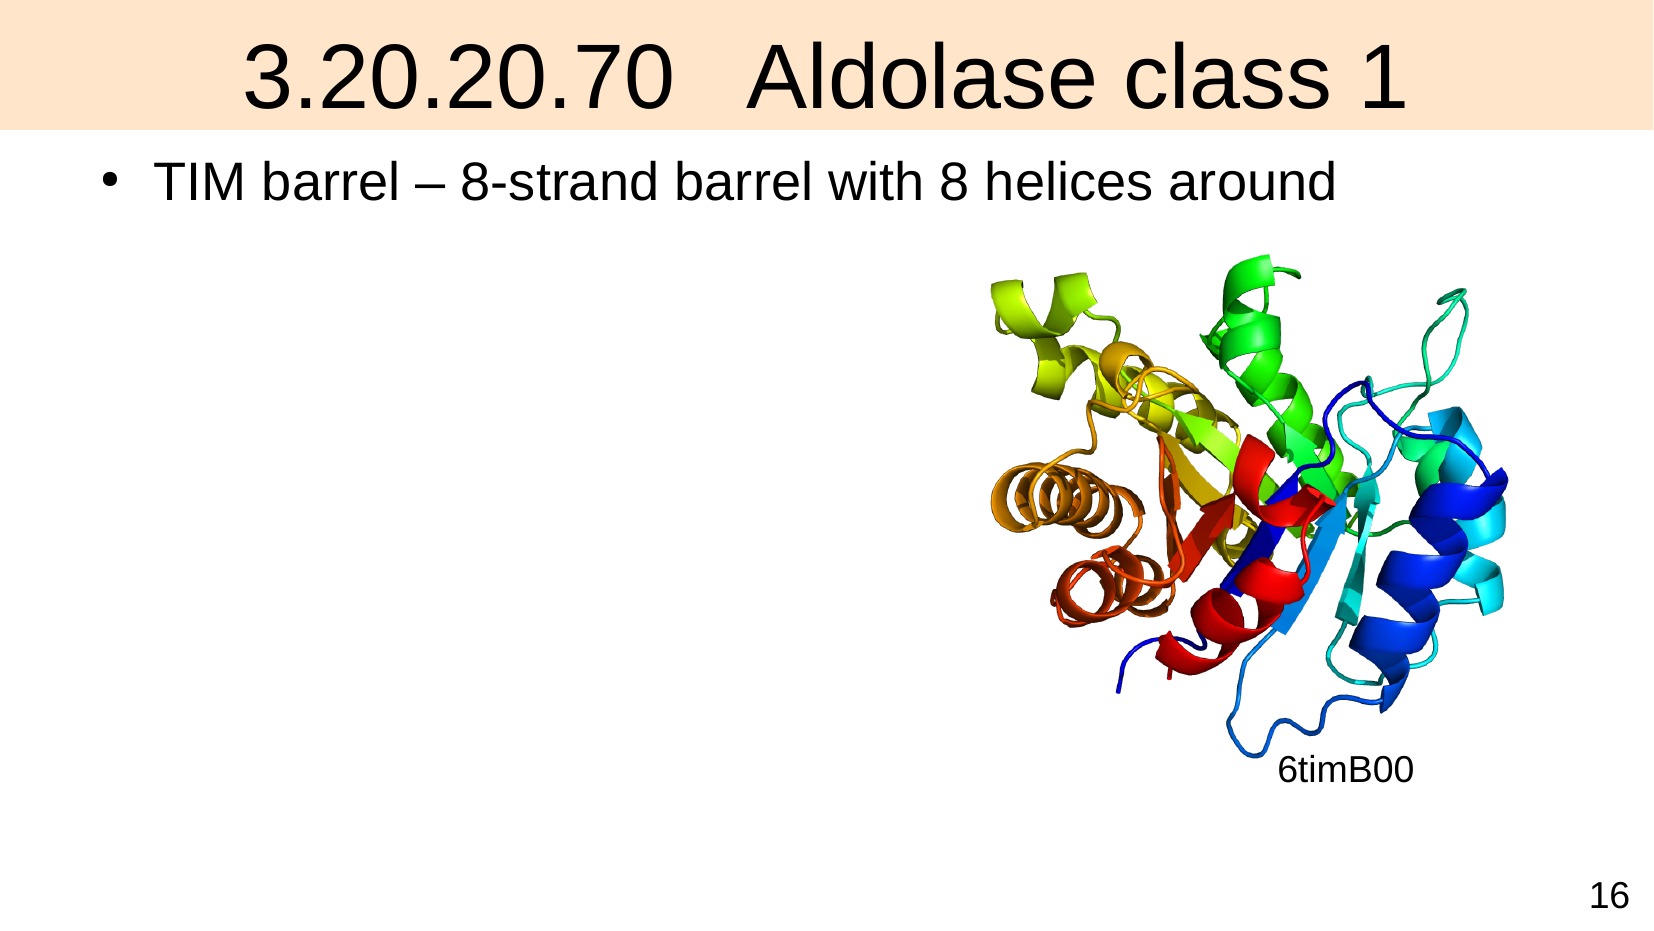

# 3.20.20.70 Aldolase class 1
TIM barrel – 8-strand barrel with 8 helices around
6timB00